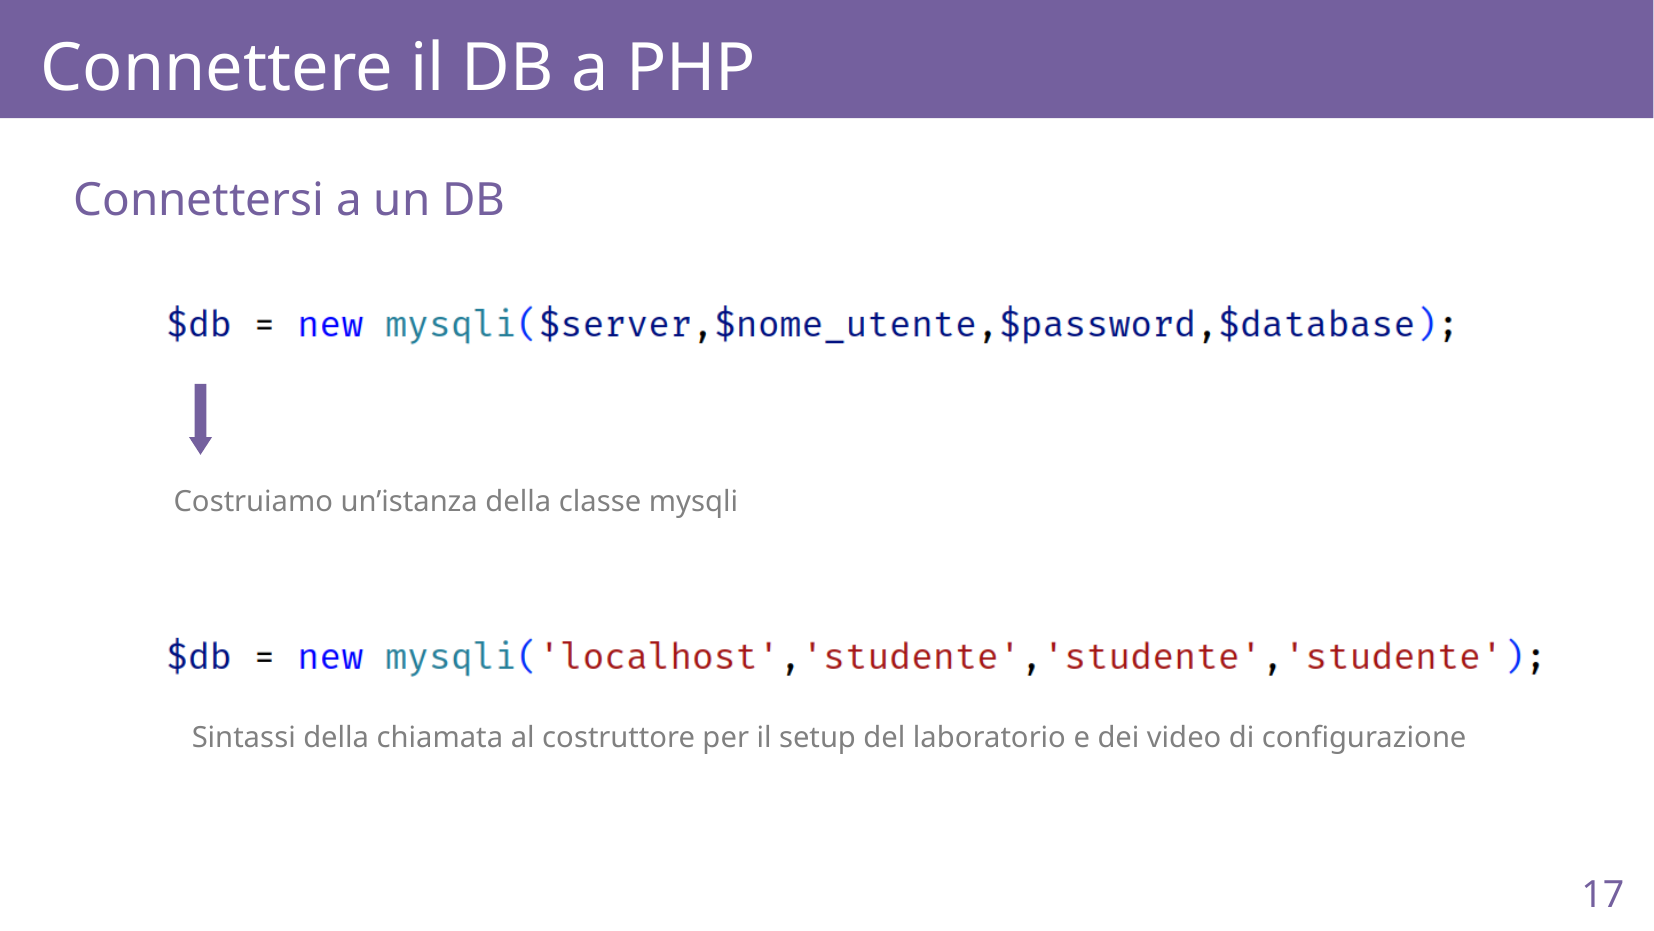

Connettere il DB a PHP
Connettersi a un DB
Costruiamo un’istanza della classe mysqli
Sintassi della chiamata al costruttore per il setup del laboratorio e dei video di configurazione